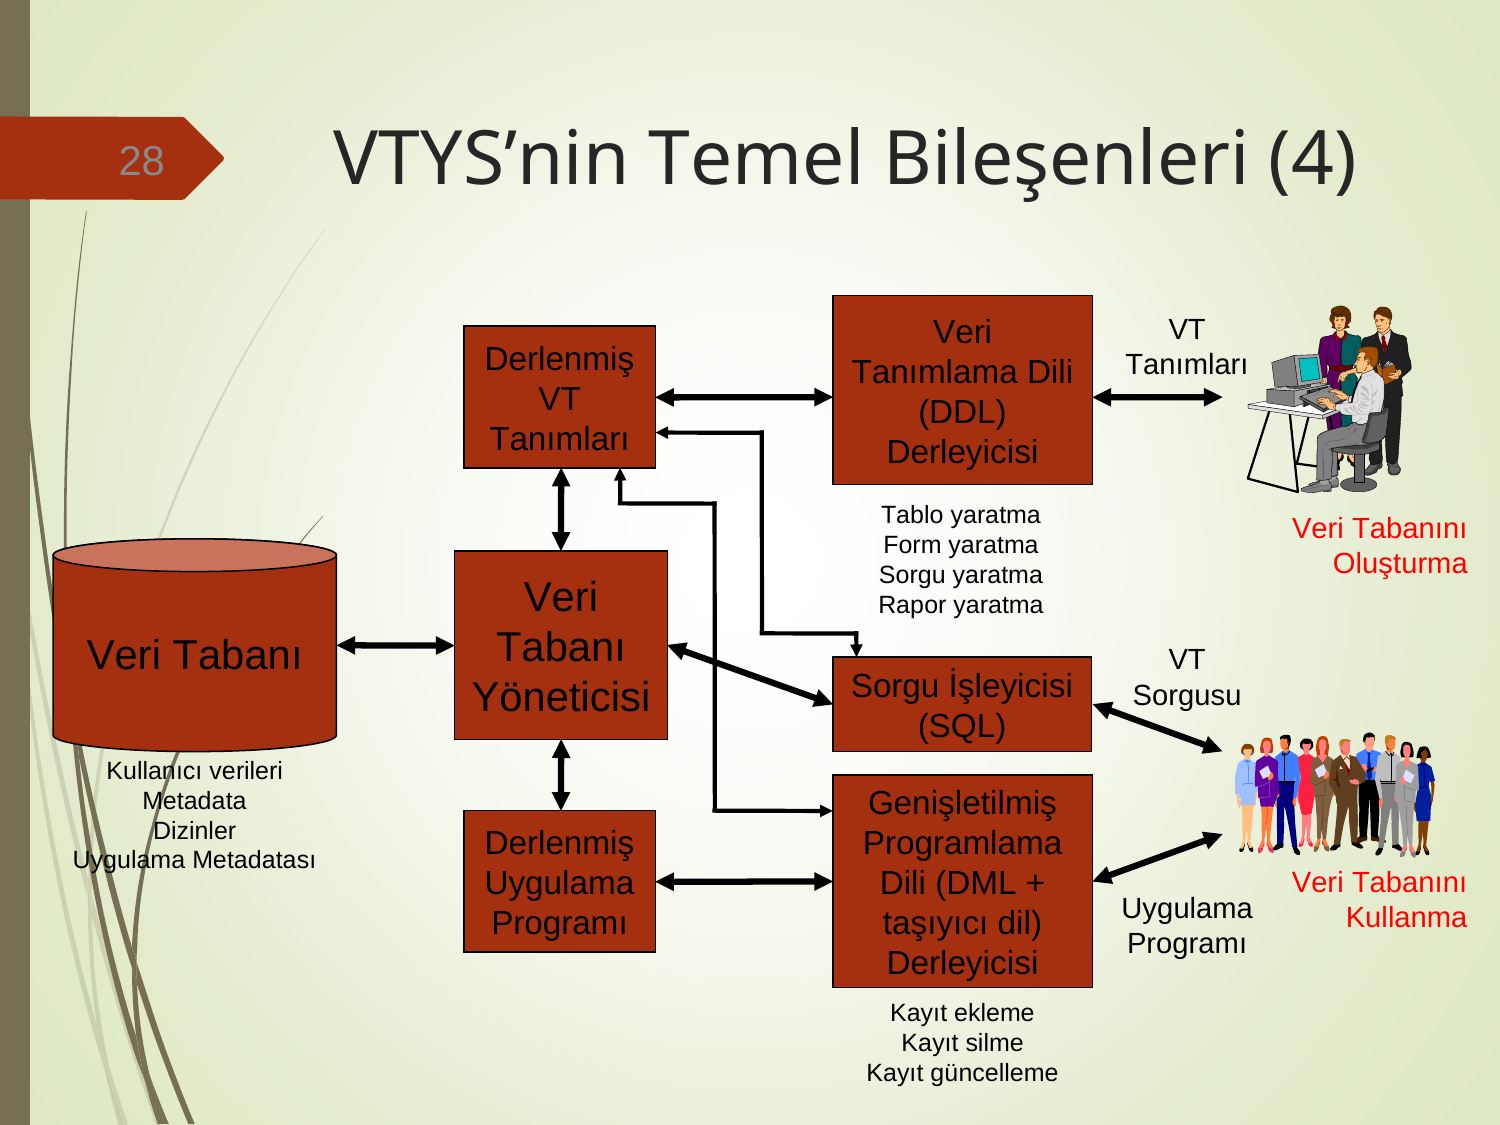

VTYS’nin Temel Bileşenleri (4)
Veri Tanımlama Dili (DDL) Derleyicisi
VT Tanımları
Derlenmiş VT Tanımları
Tablo yaratma
Form yaratma
Sorgu yaratma
Rapor yaratma
Veri Tabanını Oluşturma
Veri Tabanı
Veri Tabanı Yöneticisi
VT Sorgusu
Sorgu İşleyicisi (SQL)
Kullanıcı verileri
Metadata
Dizinler
Uygulama Metadatası
Genişletilmiş Programlama Dili (DML + taşıyıcı dil) Derleyicisi
Derlenmiş Uygulama Programı
Veri Tabanını Kullanma
Uygulama Programı
Kayıt ekleme
Kayıt silme
Kayıt güncelleme